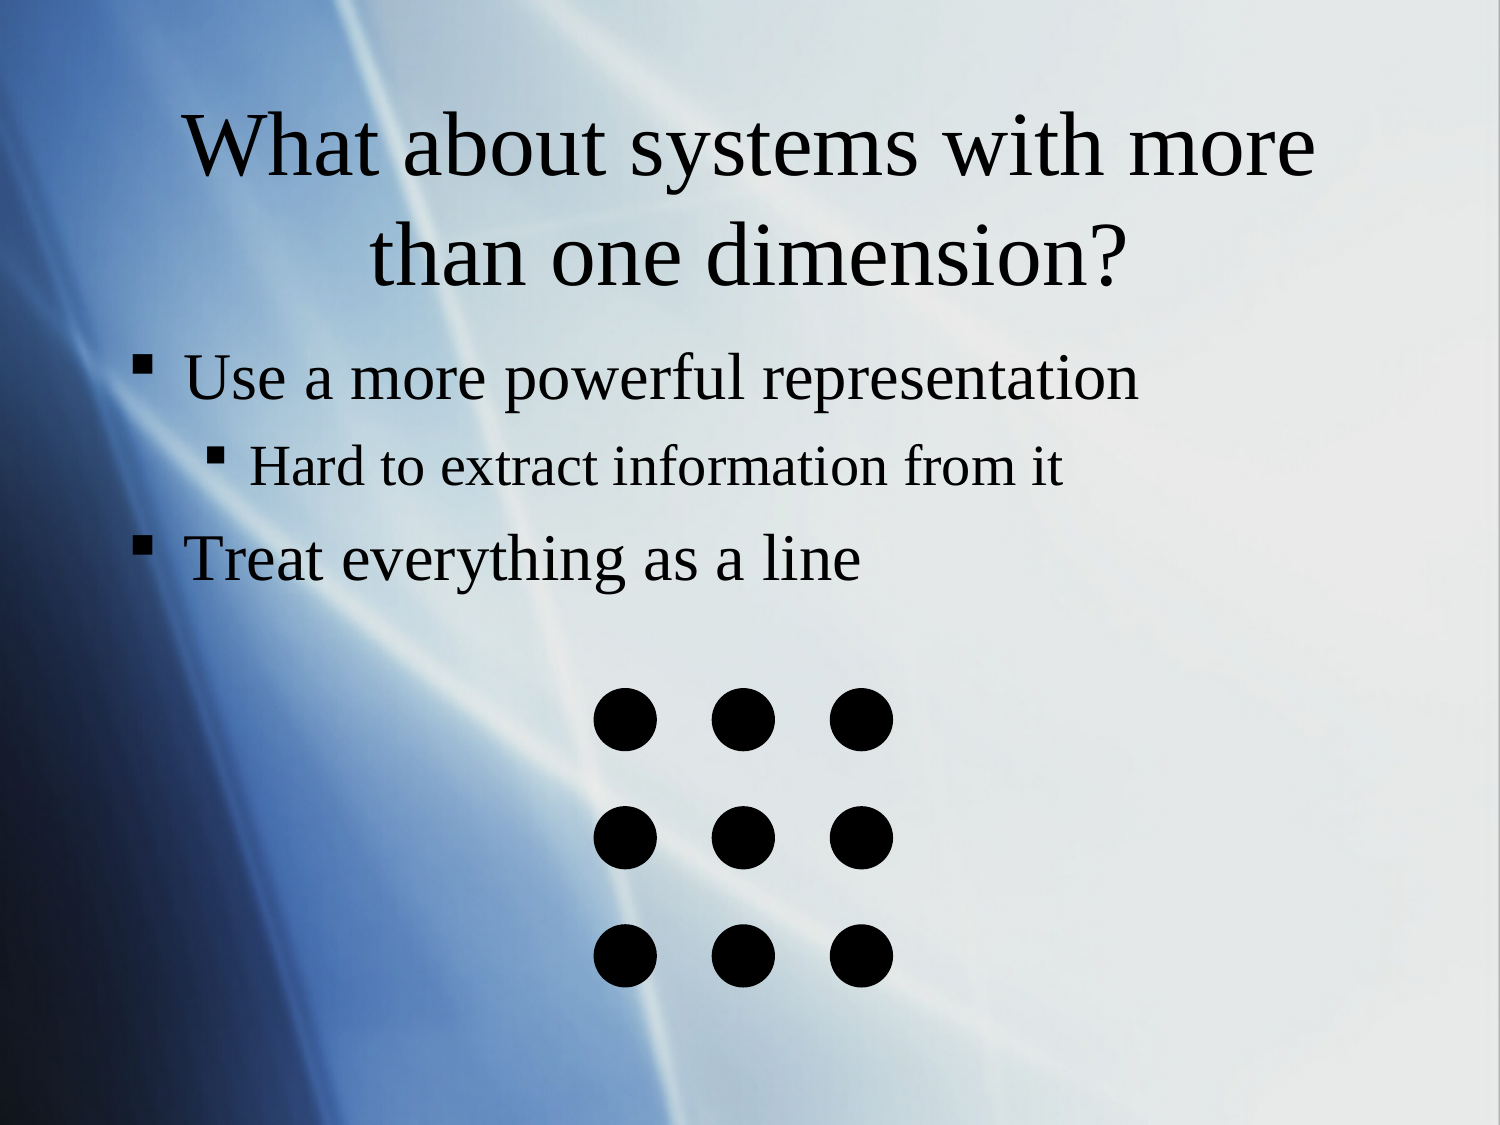

# What about systems with more than one dimension?
Use a more powerful representation
Hard to extract information from it
Treat everything as a line